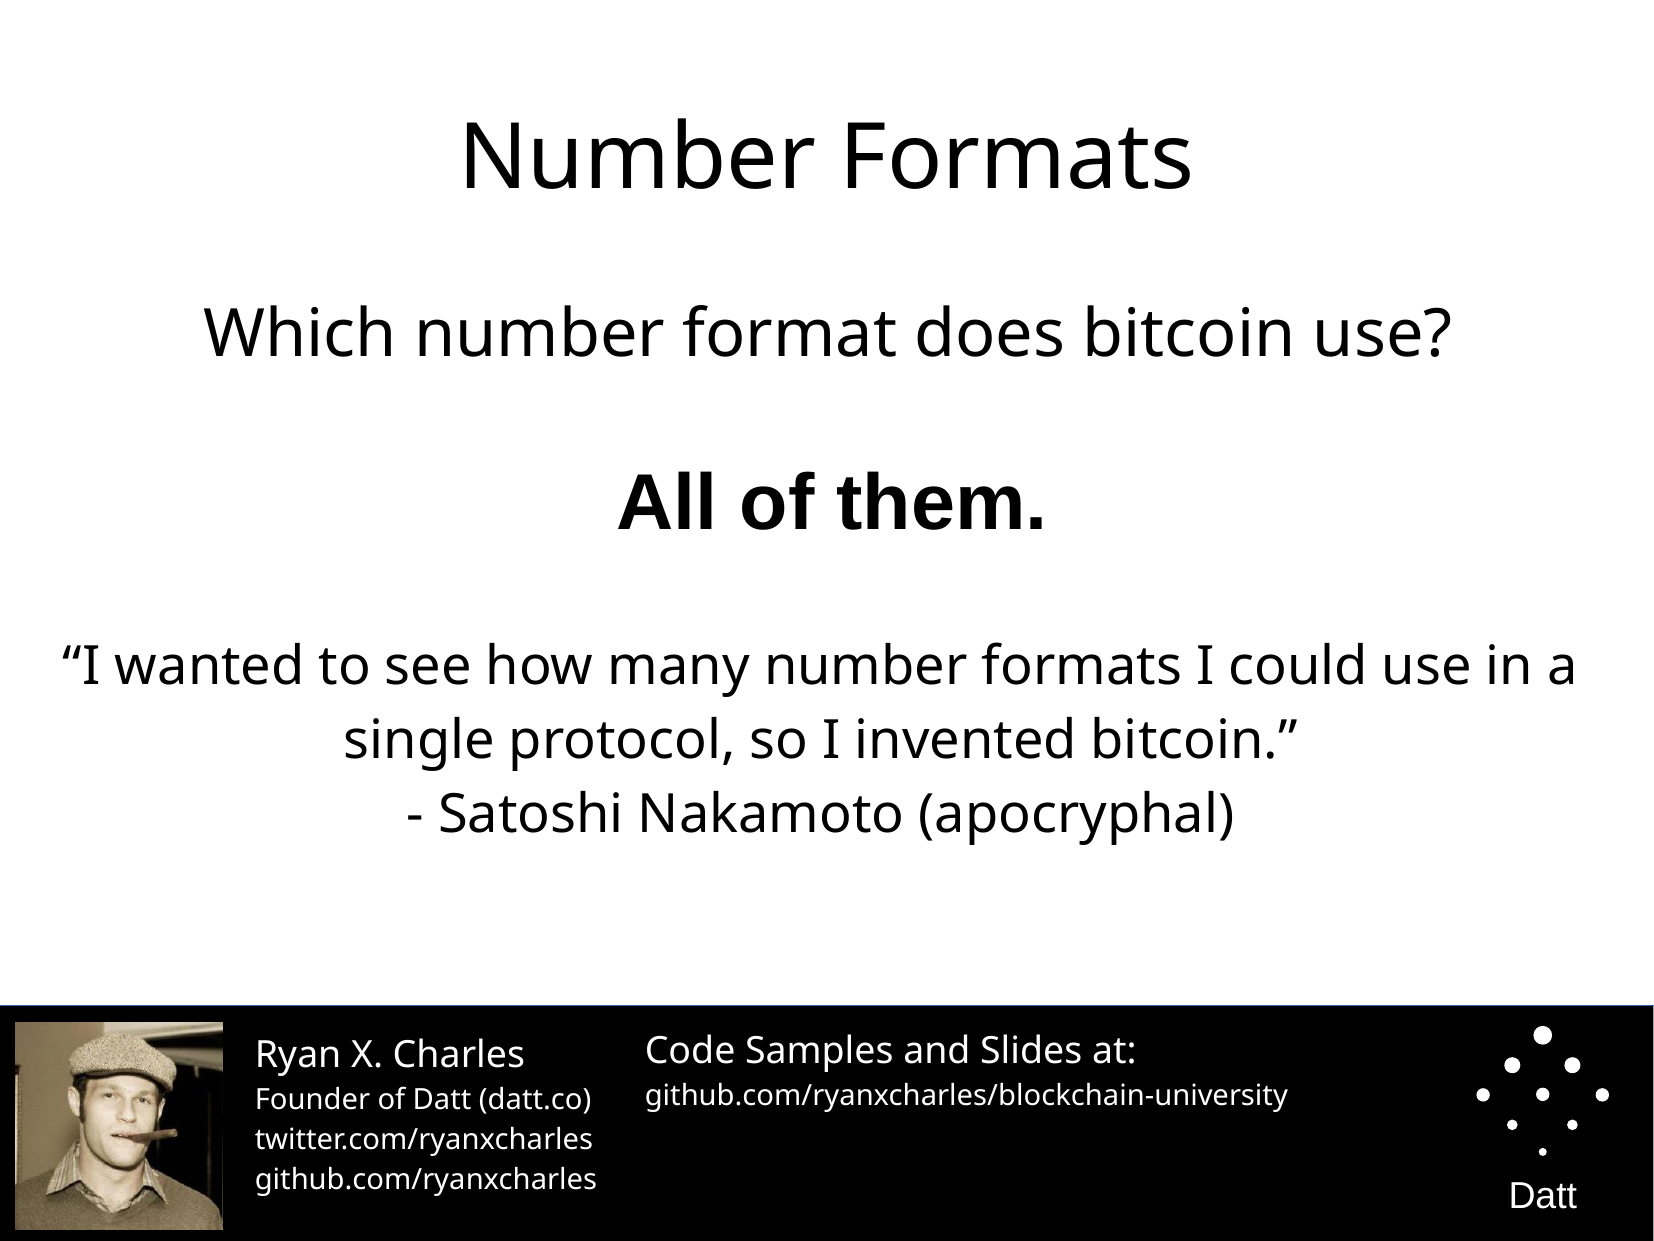

# Number Formats
Which number format does bitcoin use?
All of them.
“I wanted to see how many number formats I could use in a single protocol, so I invented bitcoin.”
- Satoshi Nakamoto (apocryphal)
Code Samples and Slides at:
github.com/ryanxcharles/blockchain-university
Ryan X. Charles
Founder of Datt (datt.co)
twitter.com/ryanxcharles
github.com/ryanxcharles
Datt